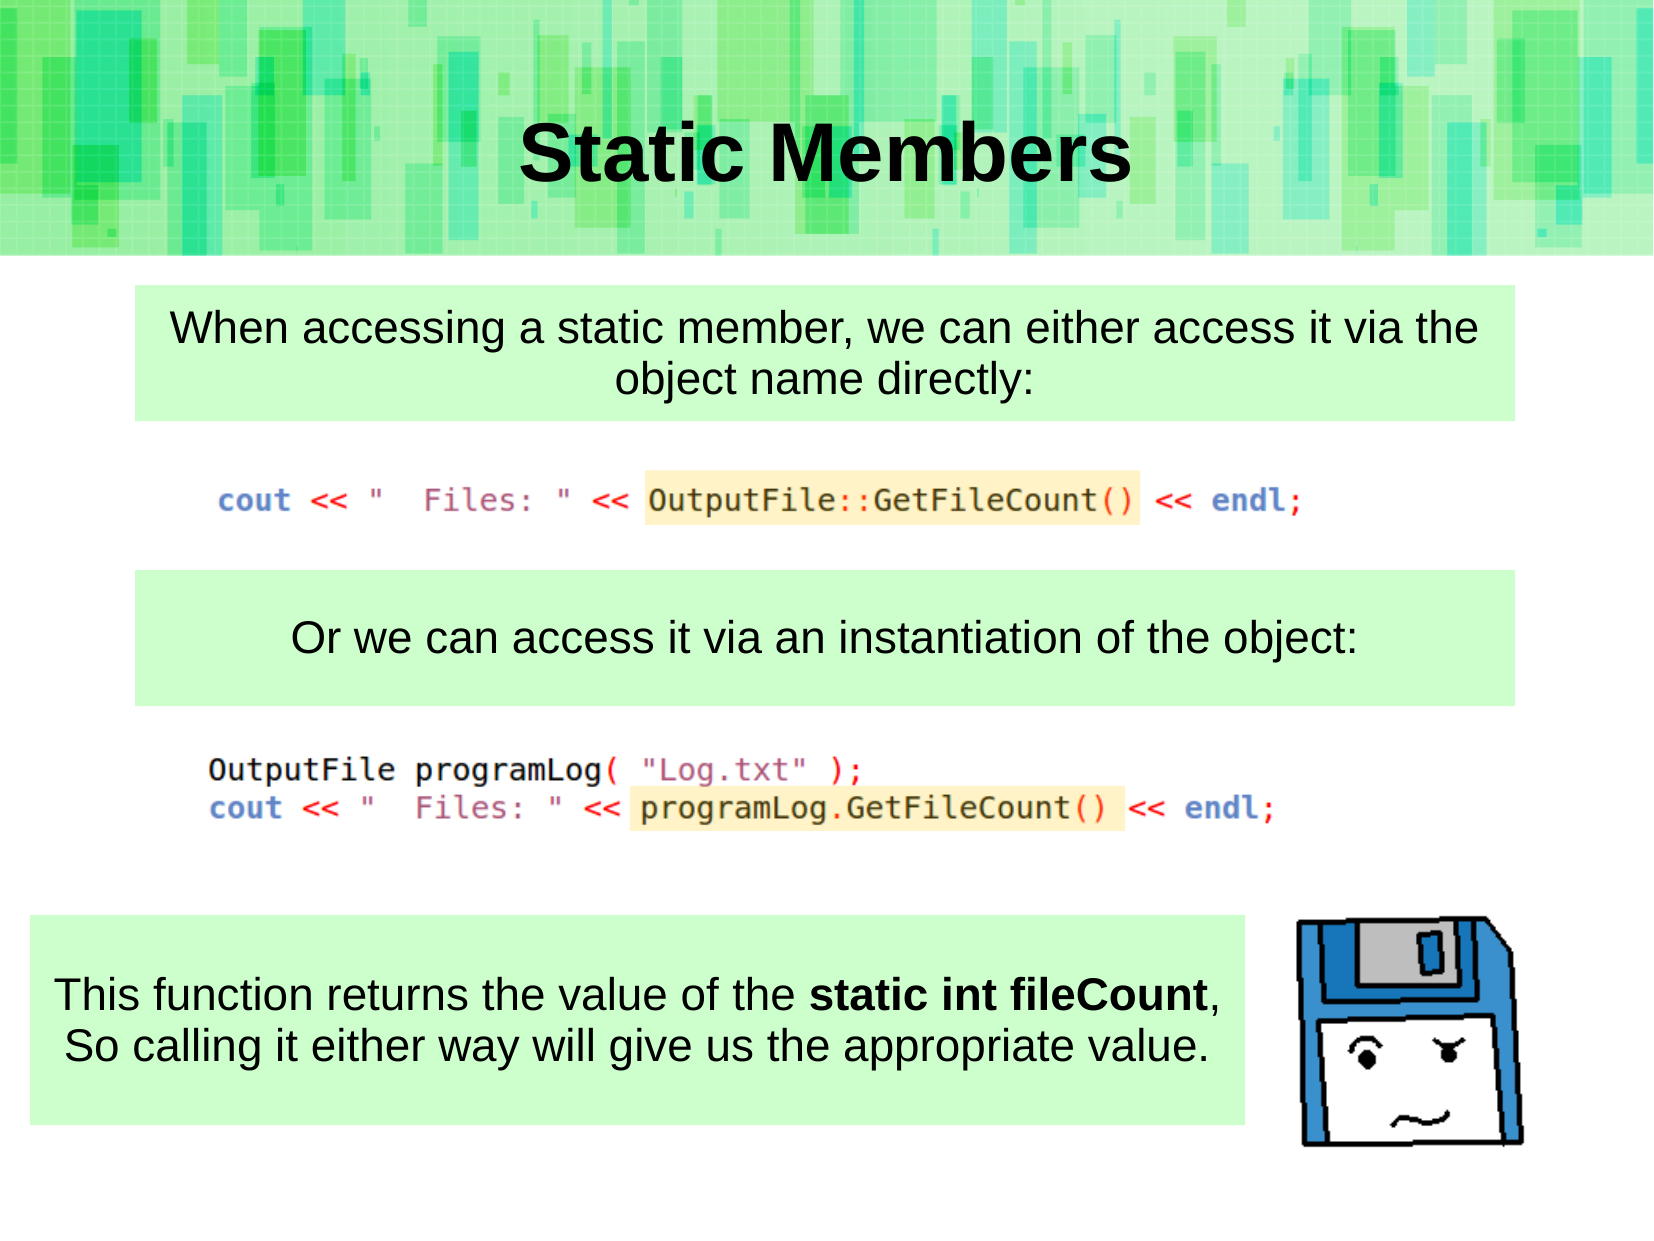

# Static Members
When accessing a static member, we can either access it via the object name directly:
Or we can access it via an instantiation of the object:
This function returns the value of the static int fileCount,
So calling it either way will give us the appropriate value.